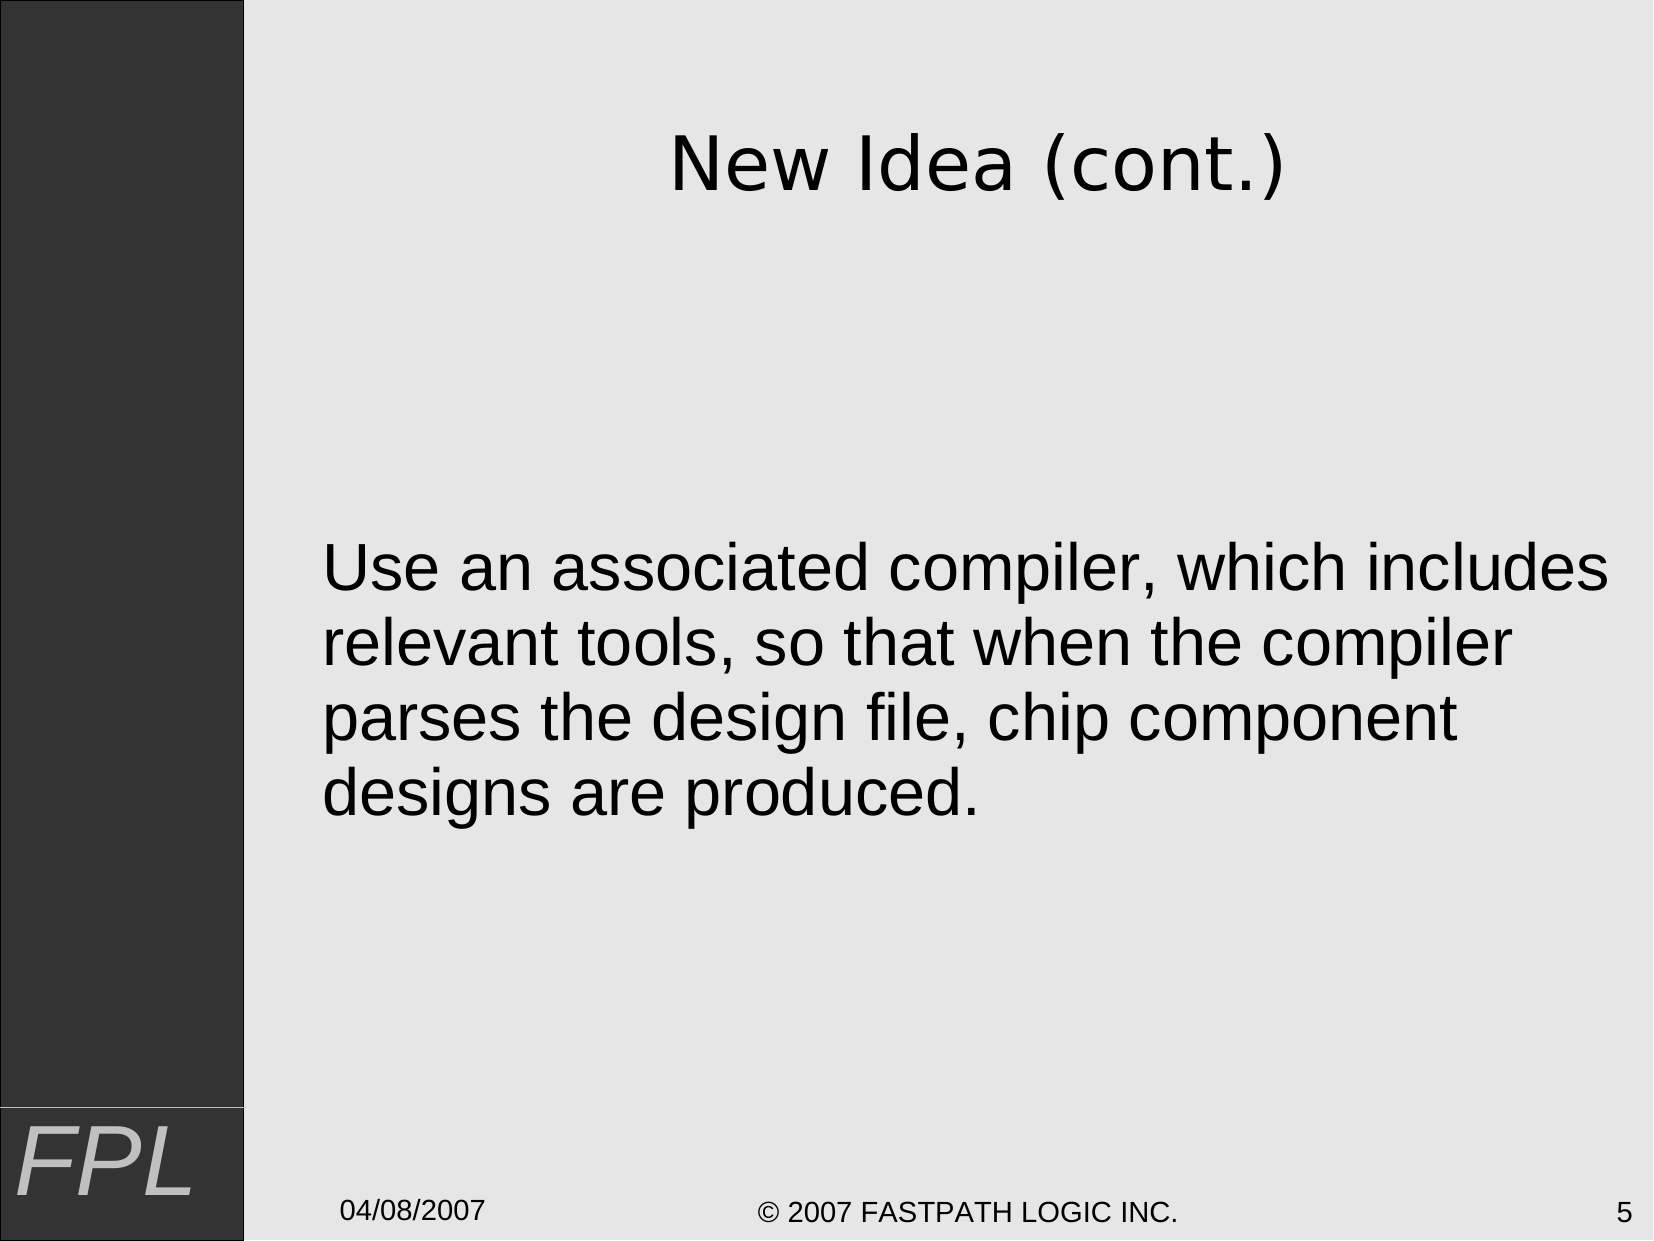

# New Idea (cont.)
Use an associated compiler, which includes relevant tools, so that when the compiler parses the design file, chip component designs are produced.
04/08/2007
5
© 2007 FASTPATH LOGIC INC.